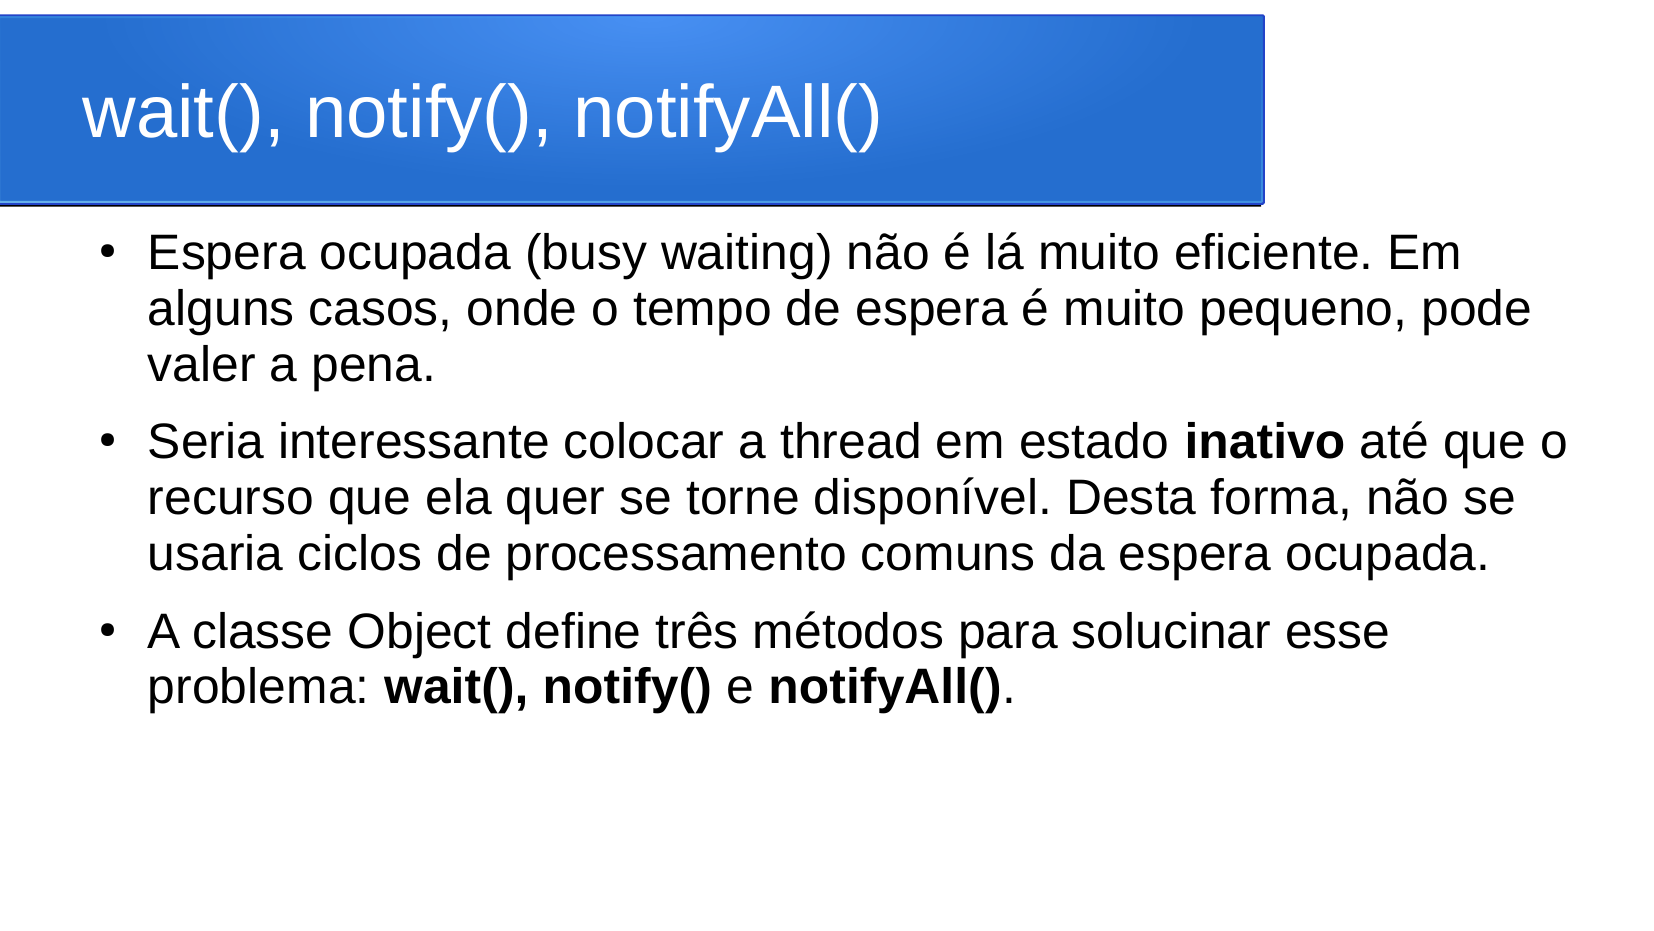

# wait(), notify(), notifyAll()
Espera ocupada (busy waiting) não é lá muito eficiente. Em alguns casos, onde o tempo de espera é muito pequeno, pode valer a pena.
Seria interessante colocar a thread em estado inativo até que o recurso que ela quer se torne disponível. Desta forma, não se usaria ciclos de processamento comuns da espera ocupada.
A classe Object define três métodos para solucinar esse problema: wait(), notify() e notifyAll().